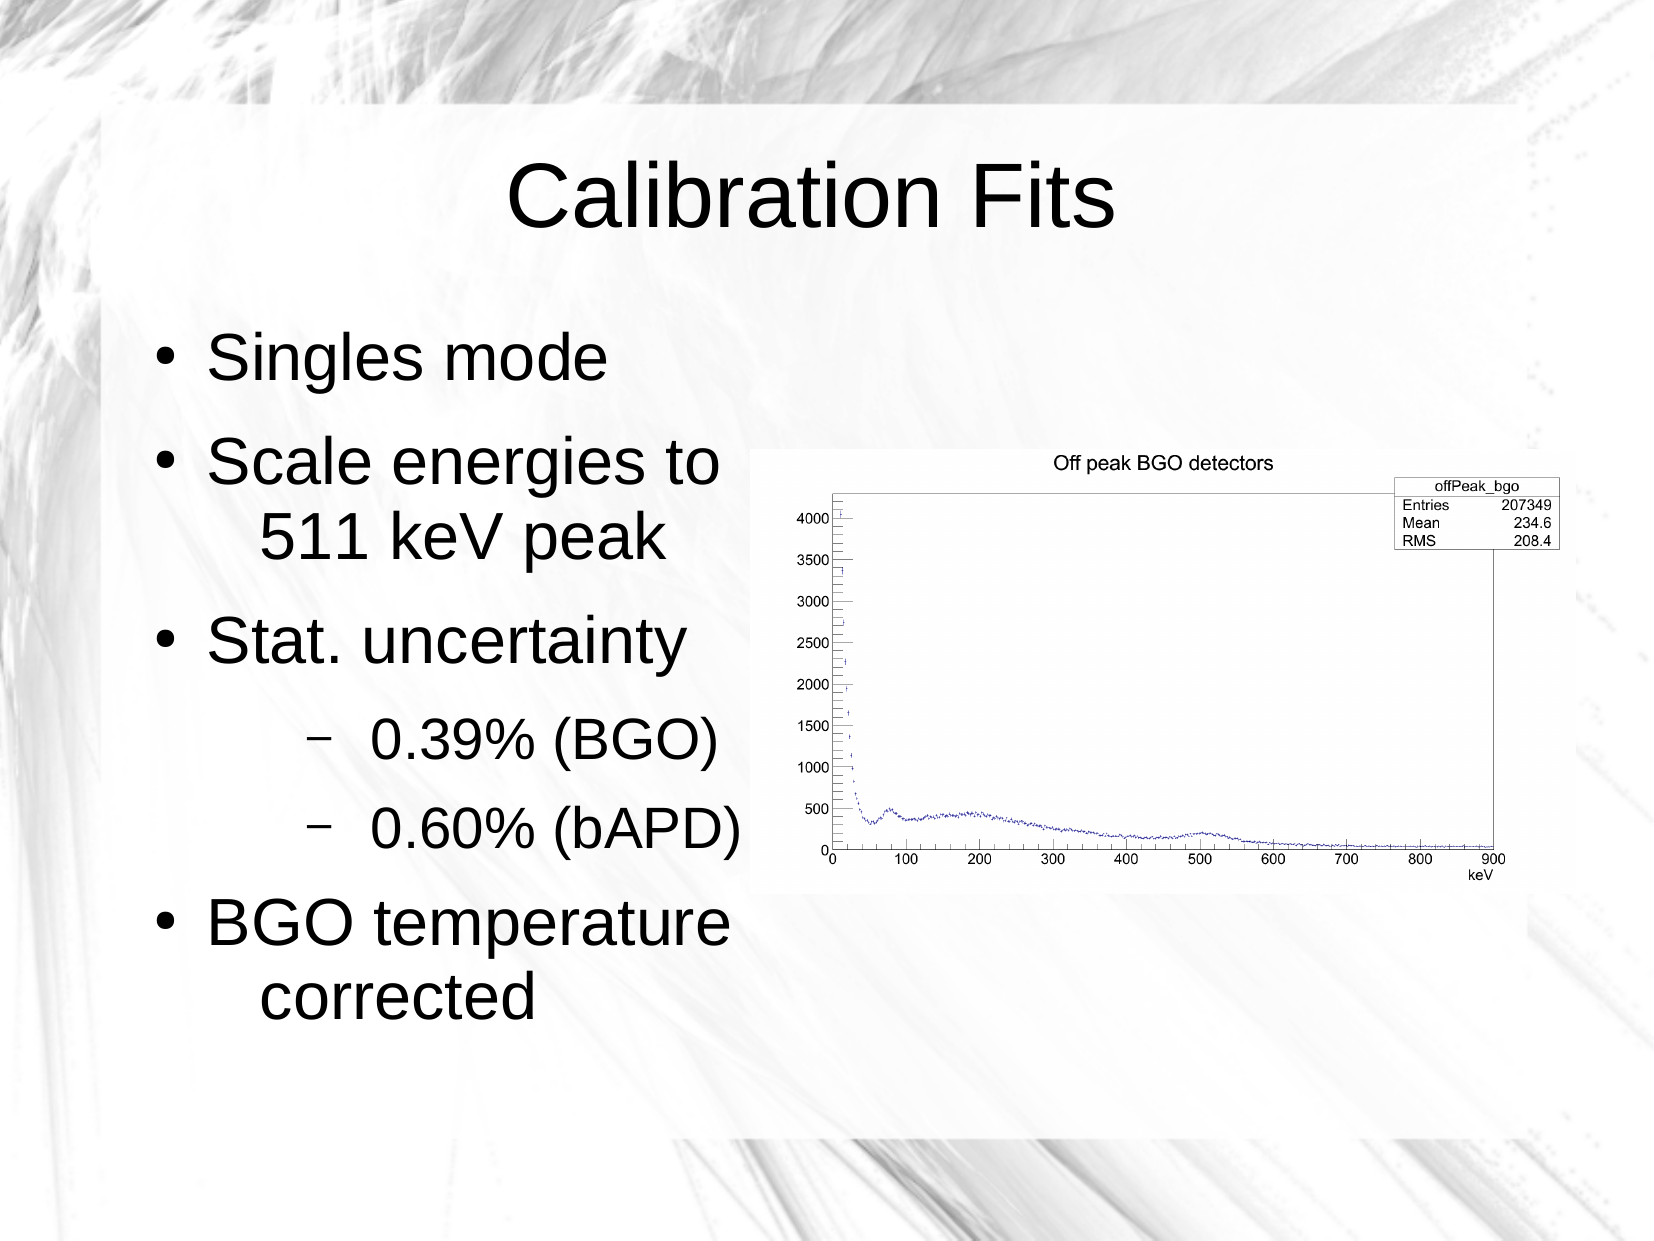

# Calibration Fits
Singles mode
Scale energies to 511 keV peak
Stat. uncertainty
 0.39% (BGO)
 0.60% (bAPD)
BGO temperature corrected